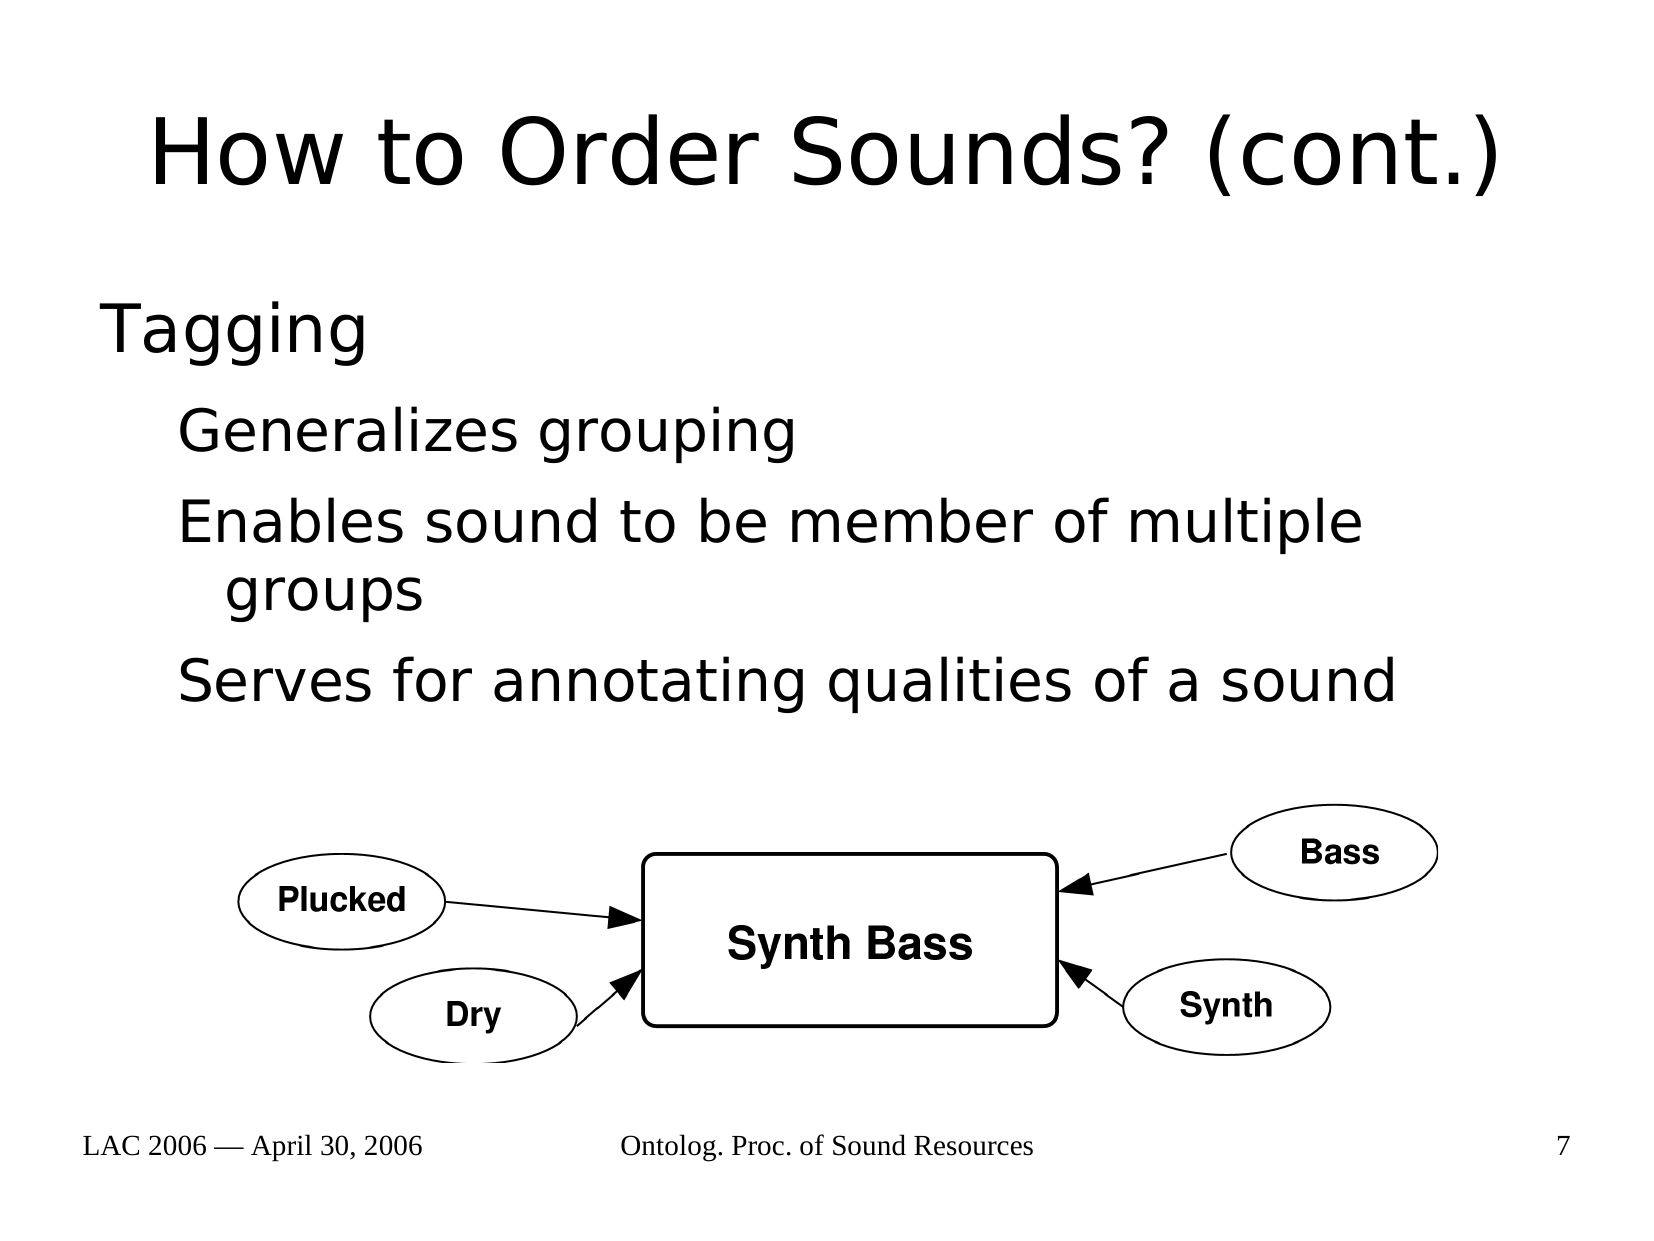

# How to Order Sounds? (cont.)
Tagging
Generalizes grouping
Enables sound to be member of multiple groups
Serves for annotating qualities of a sound
LAC 2006 — April 30, 2006
Ontolog. Proc. of Sound Resources
7